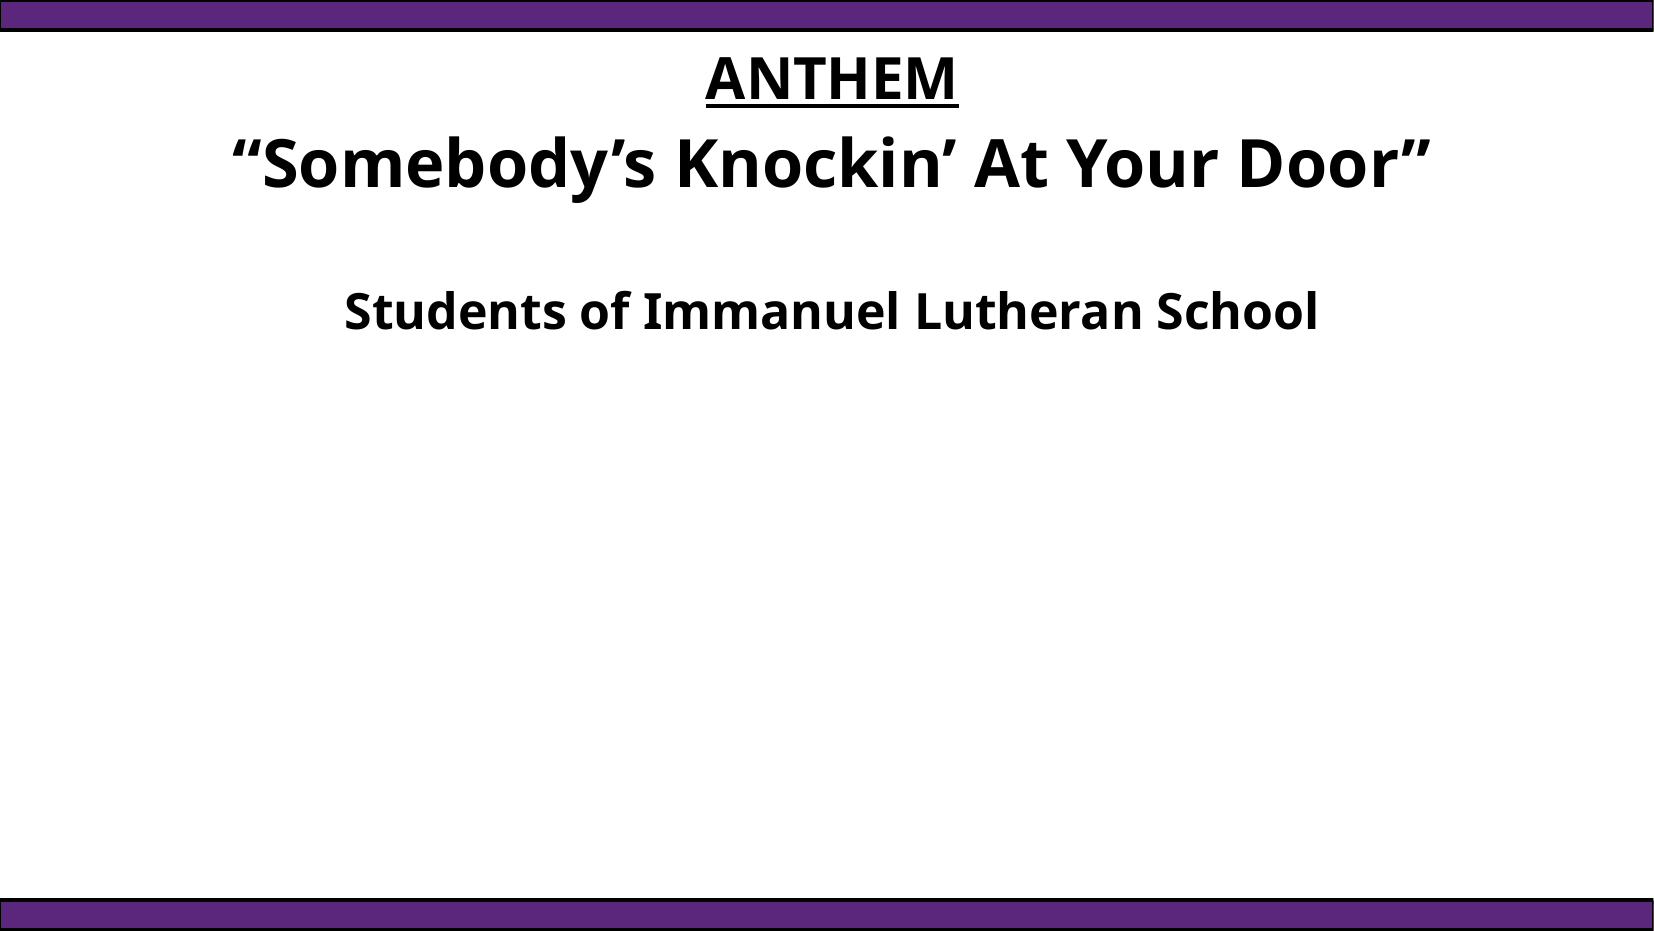

Anthem
“Somebody’s Knockin’ At Your Door”
Students of Immanuel Lutheran School